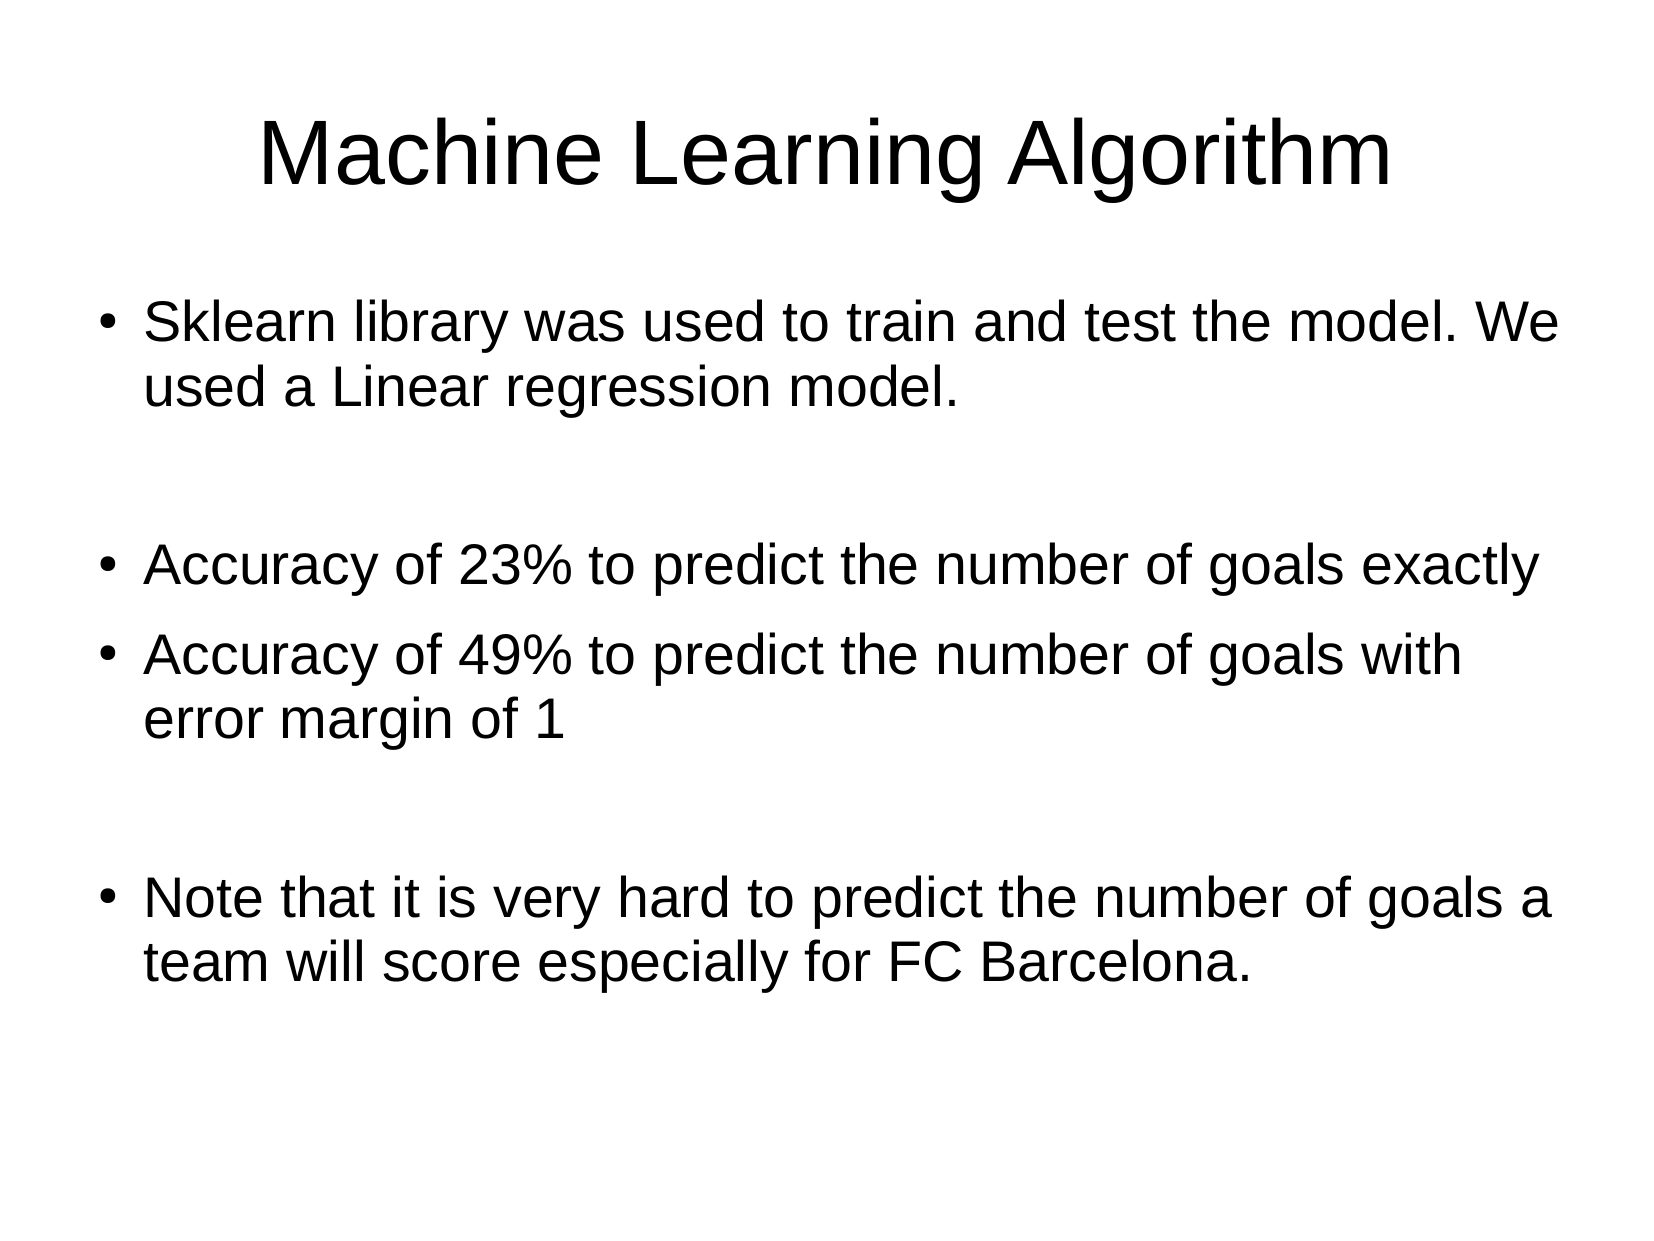

# Machine Learning Algorithm
Sklearn library was used to train and test the model. We used a Linear regression model.
Accuracy of 23% to predict the number of goals exactly
Accuracy of 49% to predict the number of goals with error margin of 1
Note that it is very hard to predict the number of goals a team will score especially for FC Barcelona.